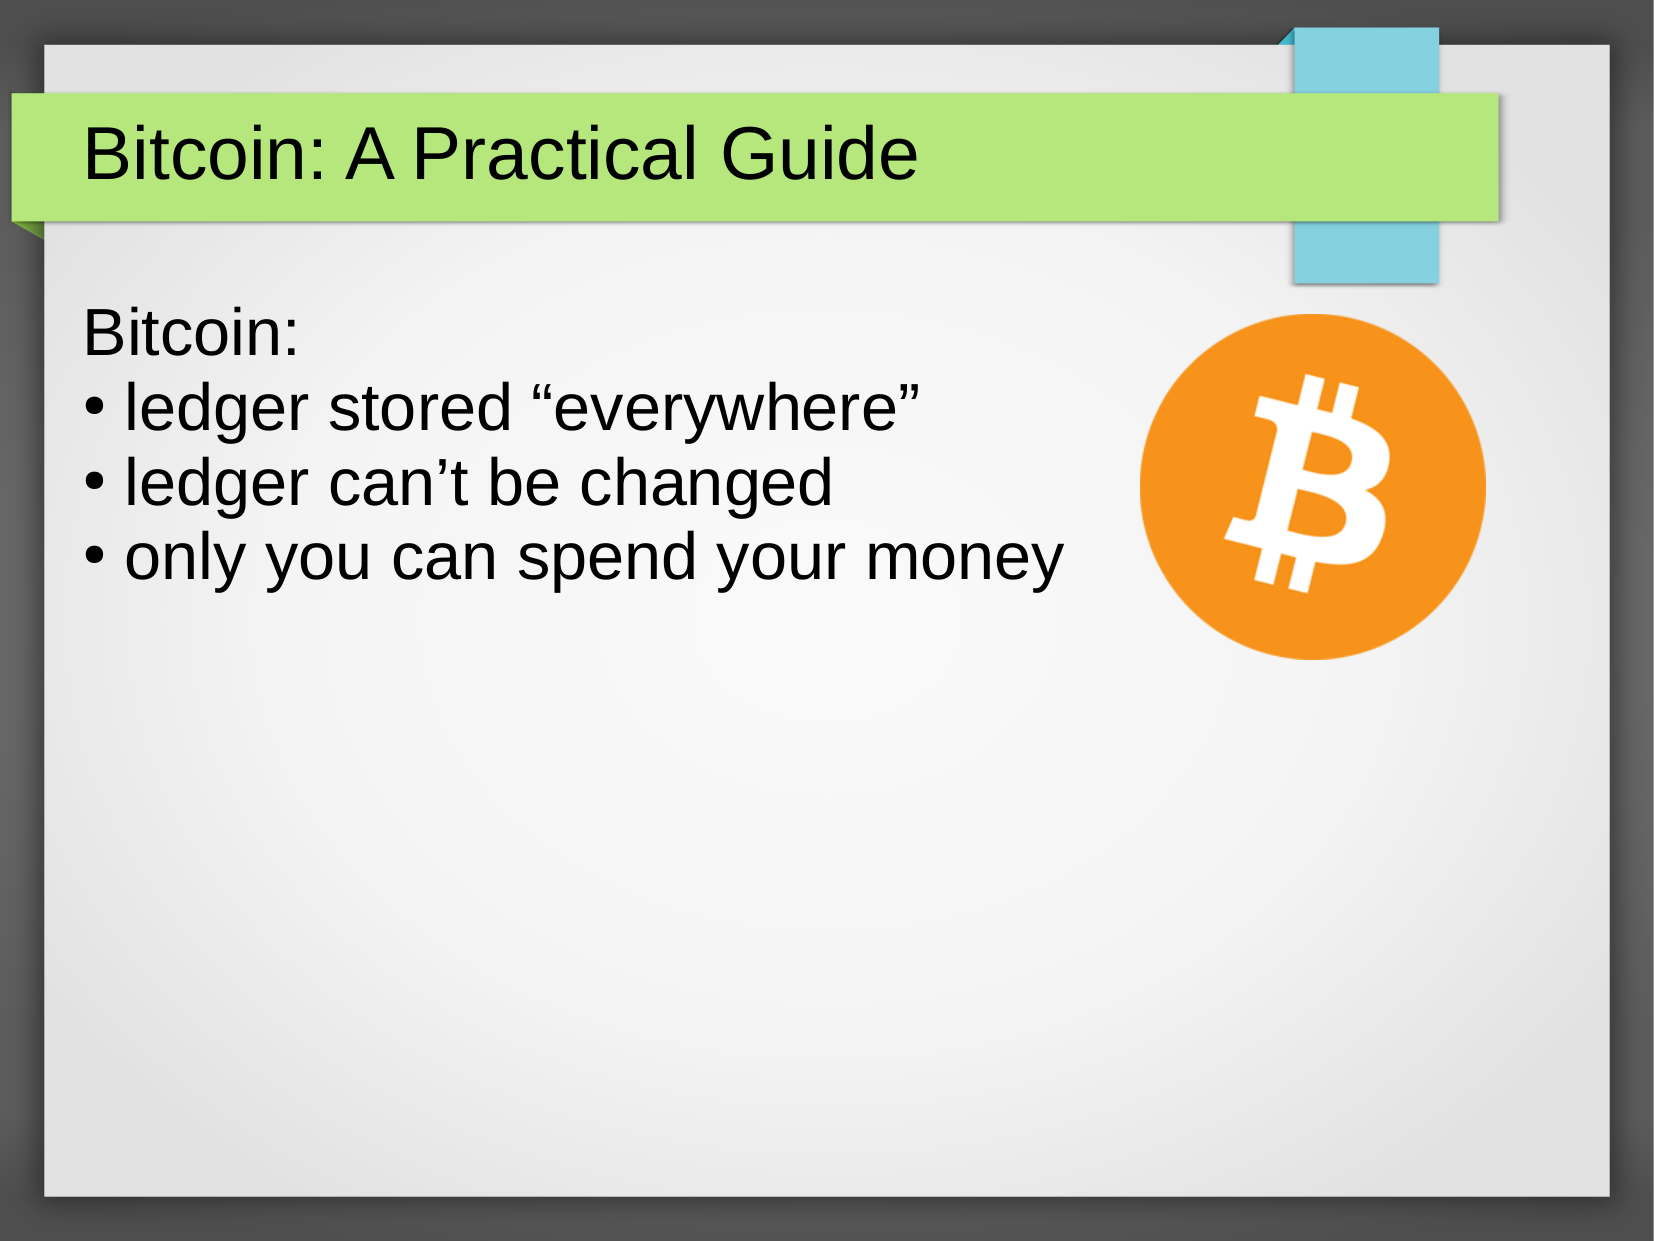

# Bitcoin: A Practical Guide
Bitcoin:
 ledger stored “everywhere”
 ledger can’t be changed
 only you can spend your money